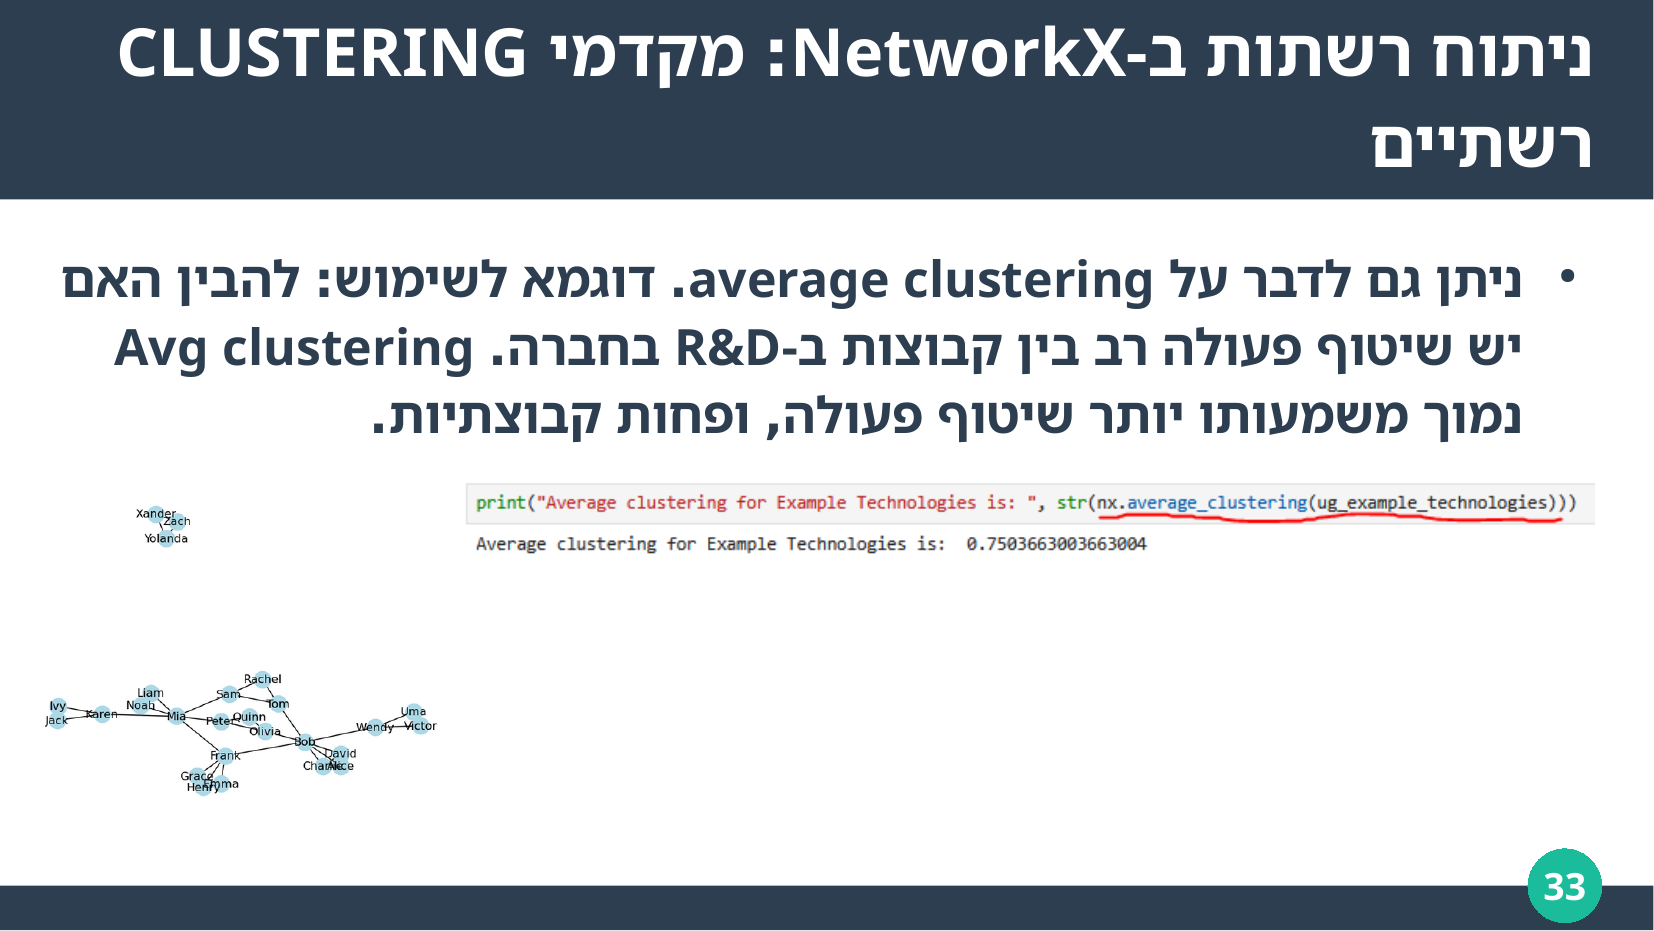

# ניתוח רשתות ב-NetworkX: מקדמי CLUSTERING רשתיים
ניתן גם לדבר על average clustering. דוגמא לשימוש: להבין האם יש שיטוף פעולה רב בין קבוצות ב-R&D בחברה. Avg clustering נמוך משמעותו יותר שיטוף פעולה, ופחות קבוצתיות.
33